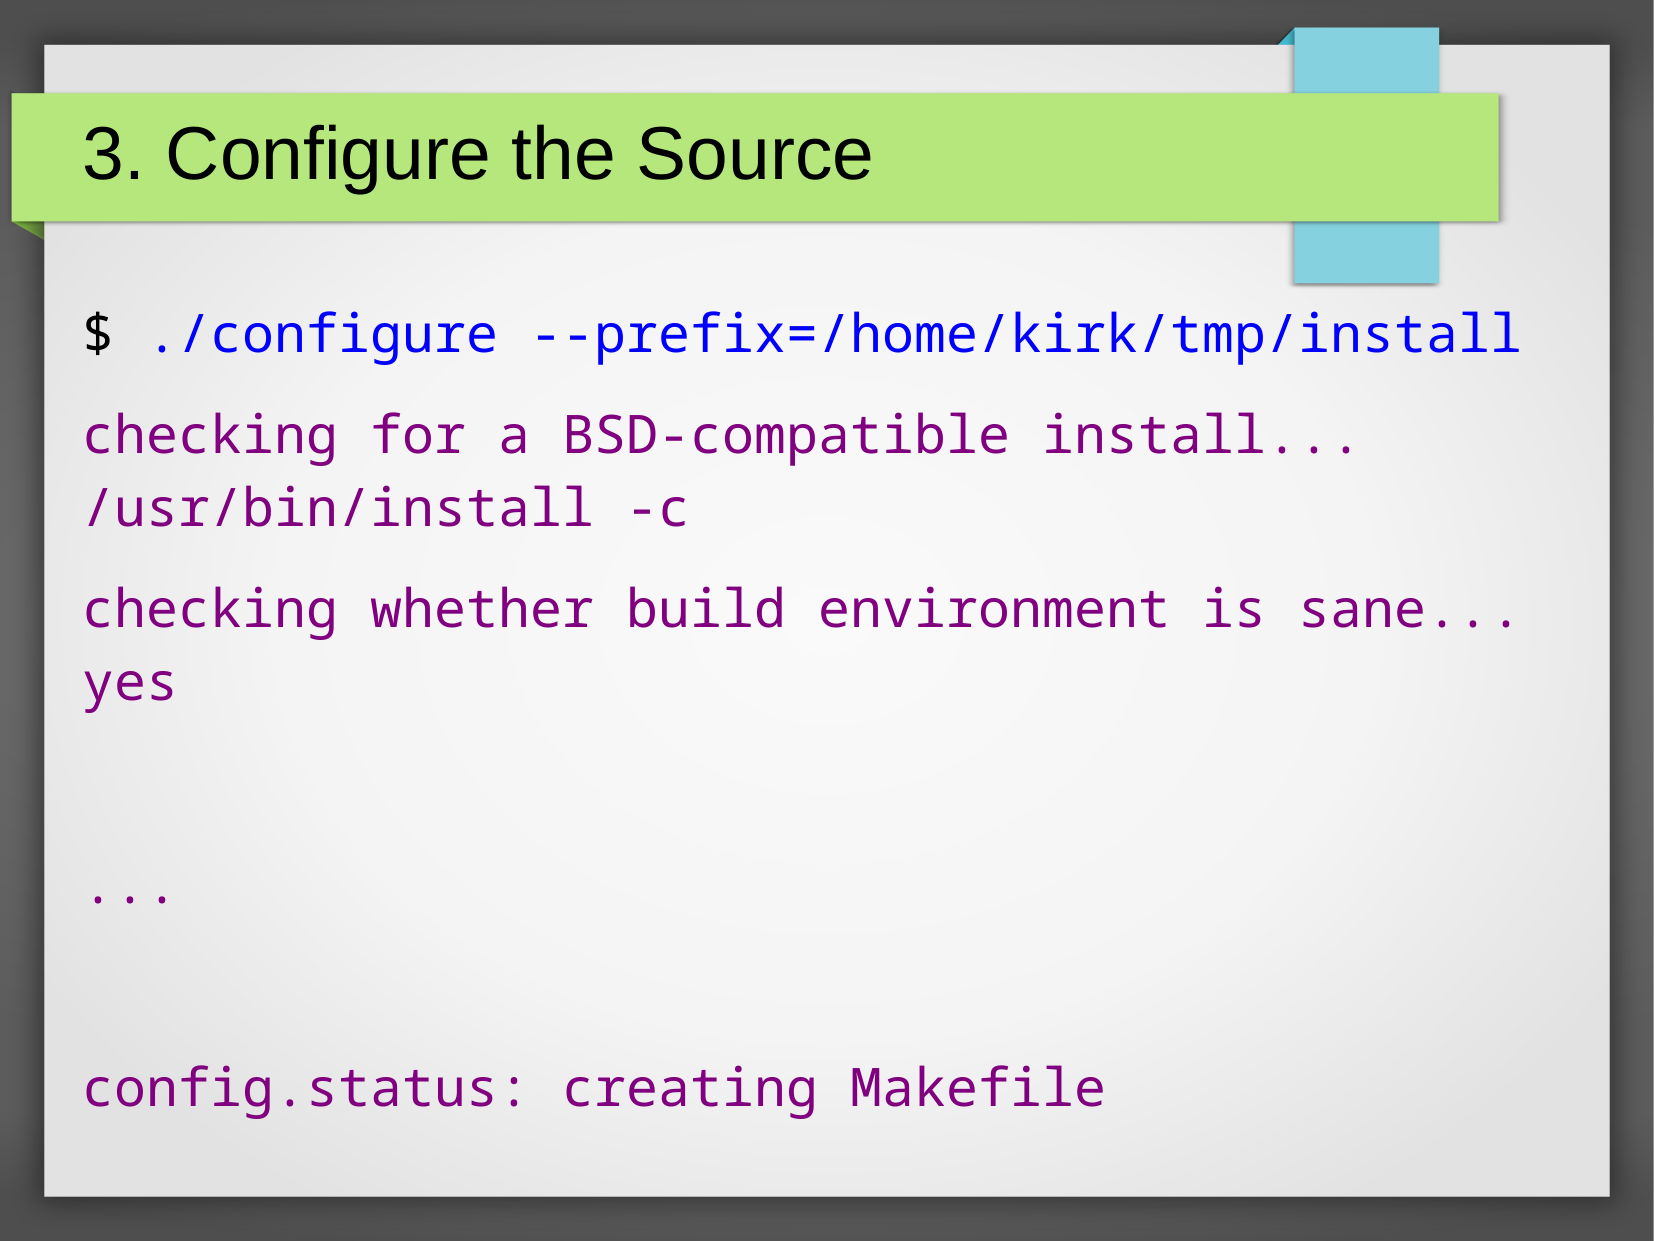

# 3. Configure the Source
$ ./configure --prefix=/home/kirk/tmp/install
checking for a BSD-compatible install... /usr/bin/install -c
checking whether build environment is sane... yes
...
config.status: creating Makefile